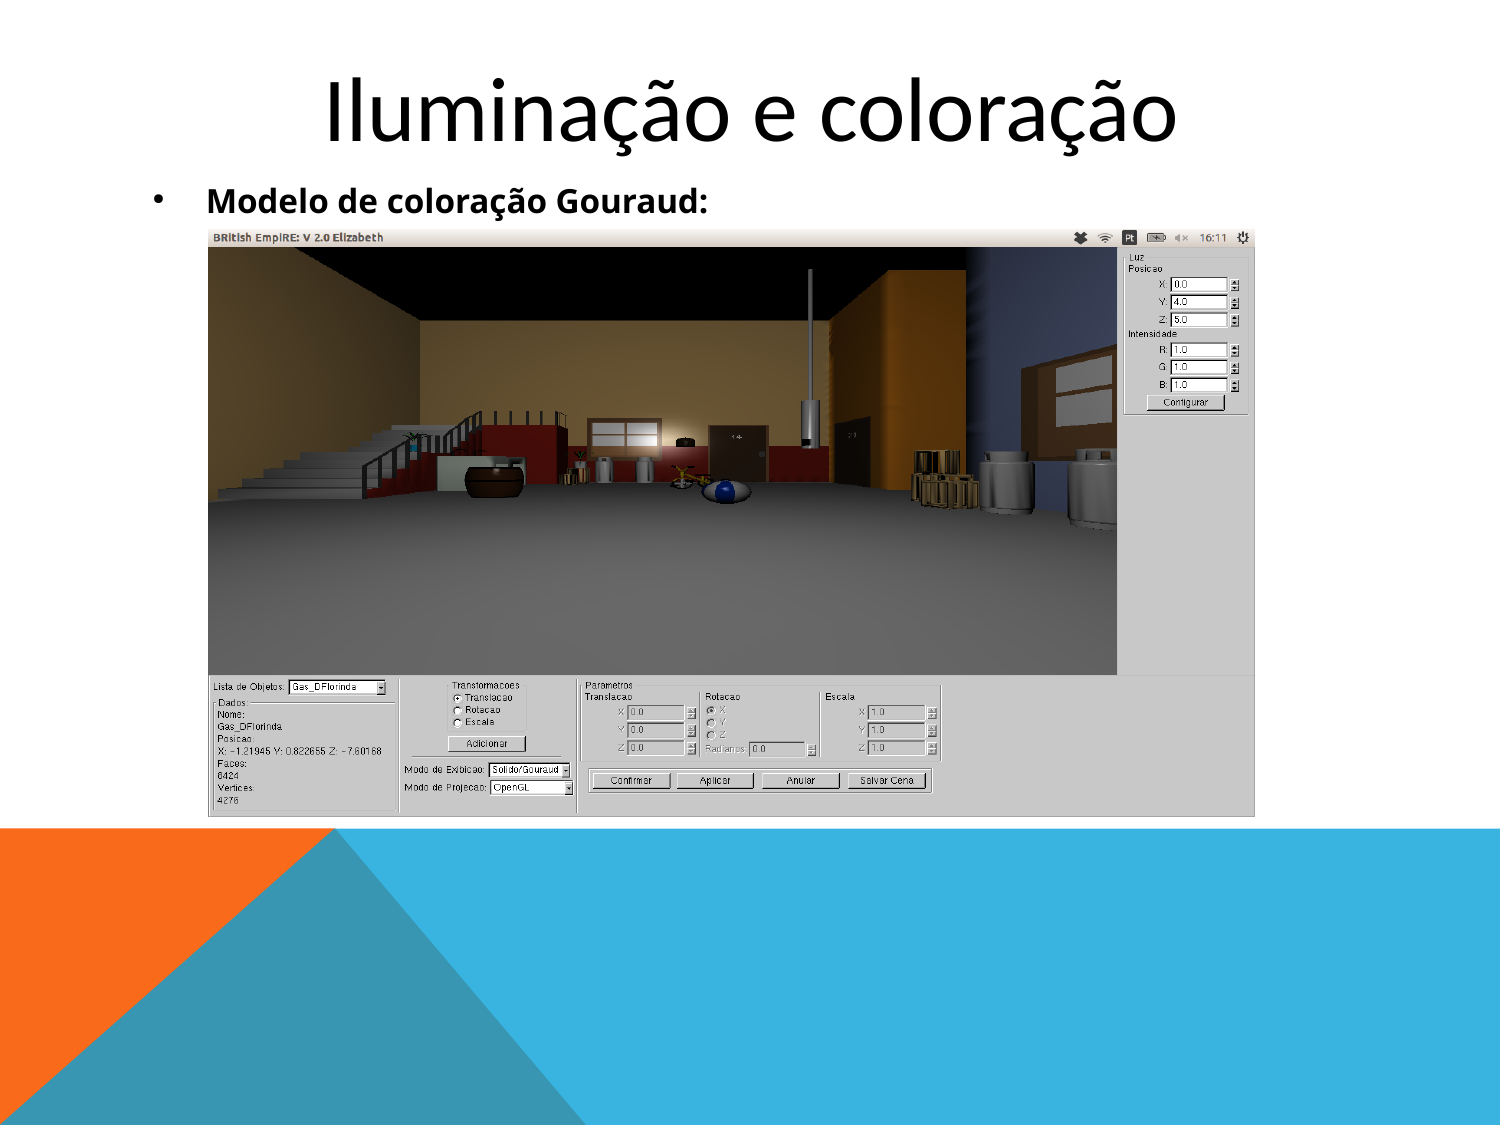

# Iluminação e coloração
Modelo de coloração Gouraud: